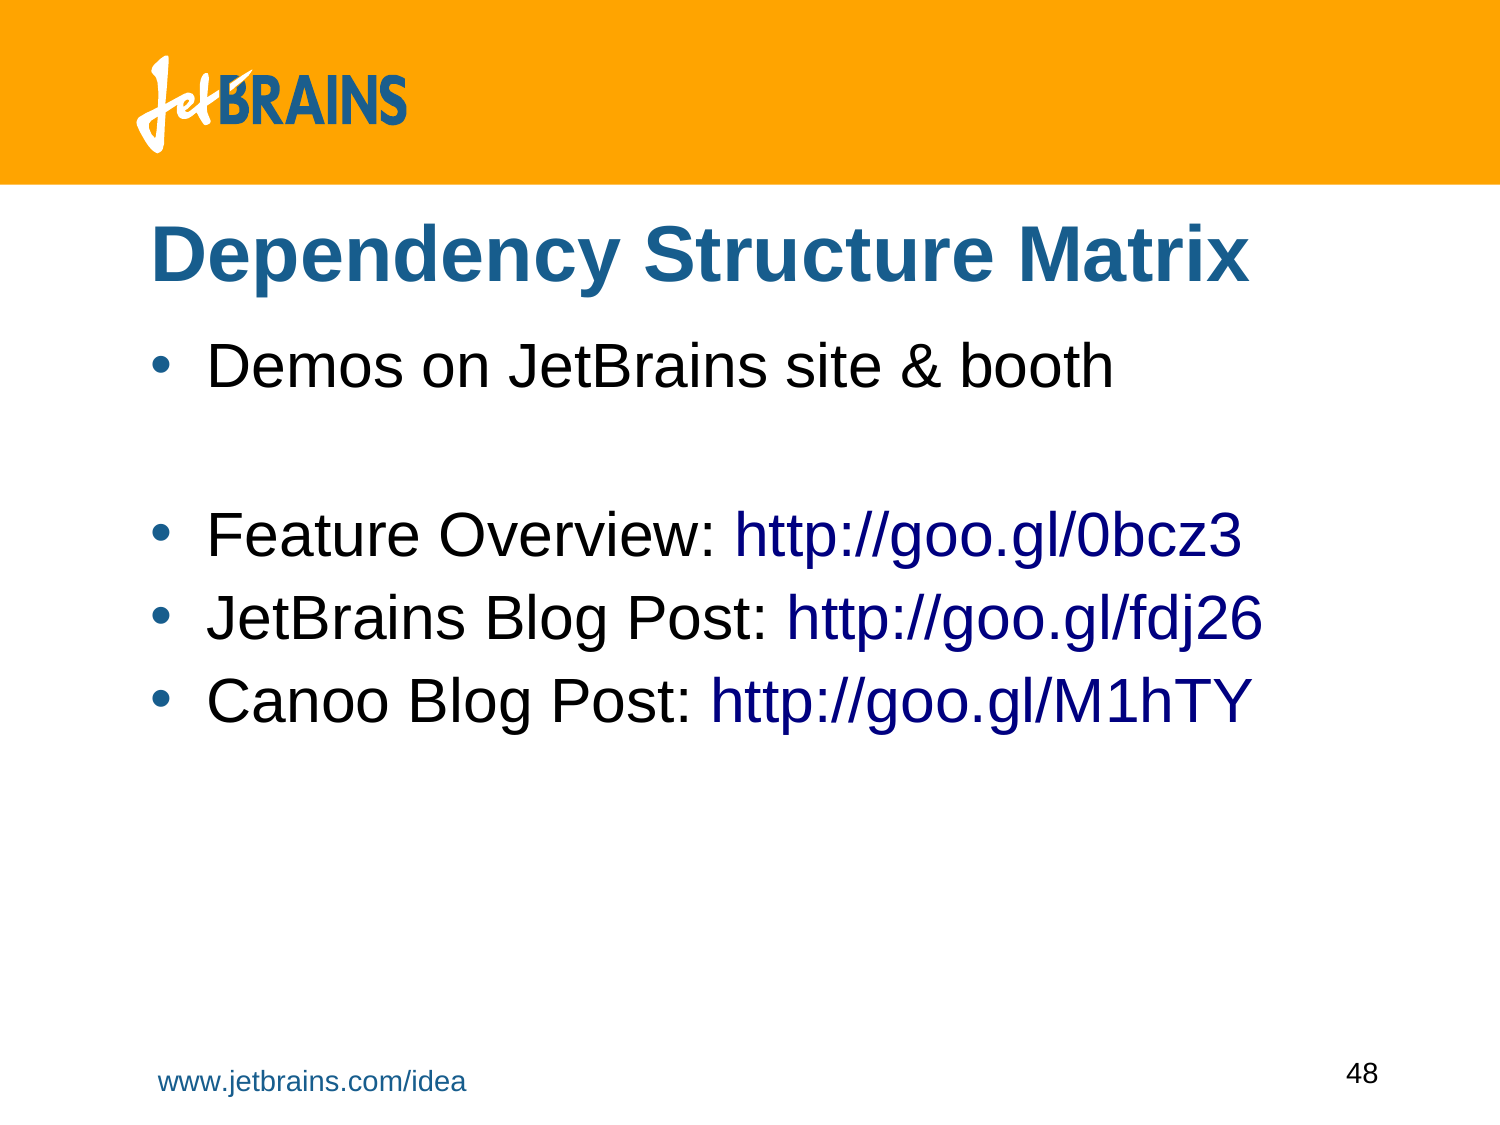

# Dependency Structure Matrix
Demos on JetBrains site & booth
Feature Overview: http://goo.gl/0bcz3
JetBrains Blog Post: http://goo.gl/fdj26
Canoo Blog Post: http://goo.gl/M1hTY